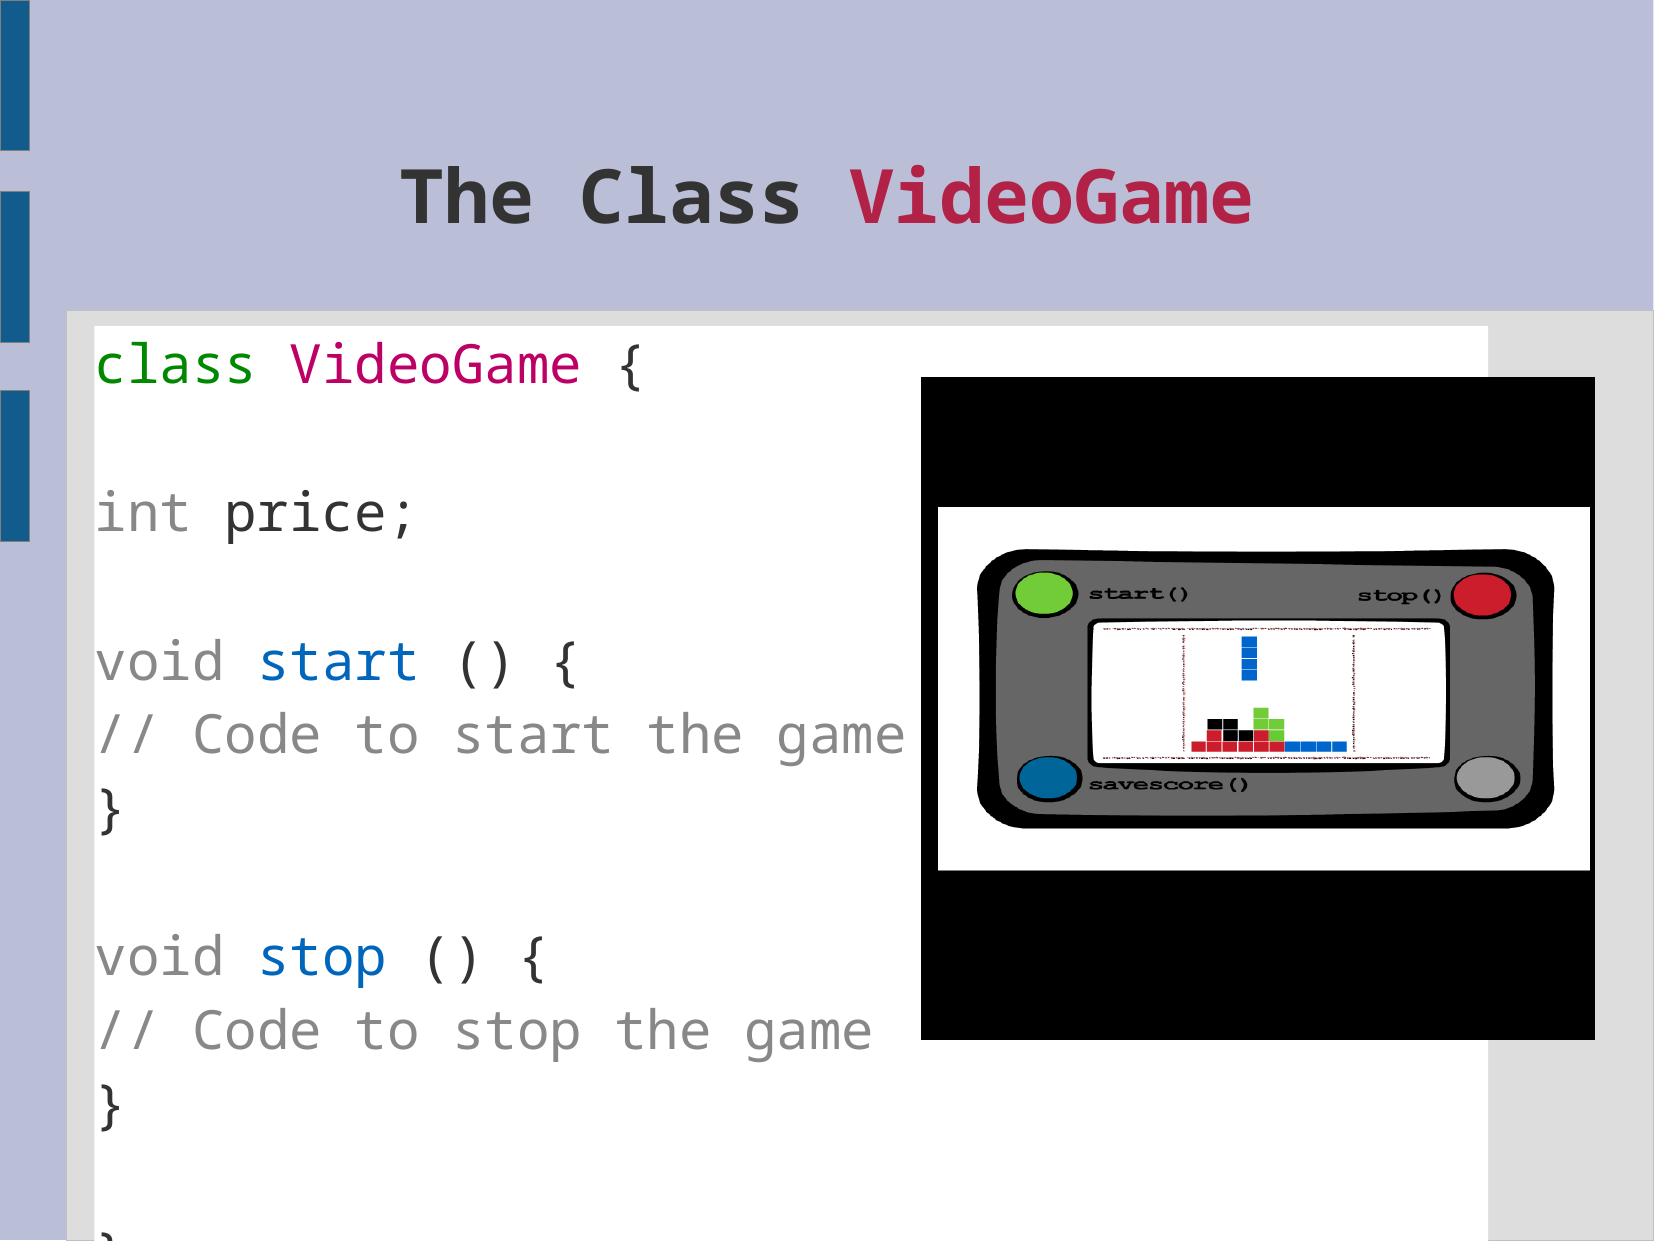

# The Class VideoGame
class VideoGame {
int price;
void start () {
// Code to start the game
}
void stop () {
// Code to stop the game
}
}